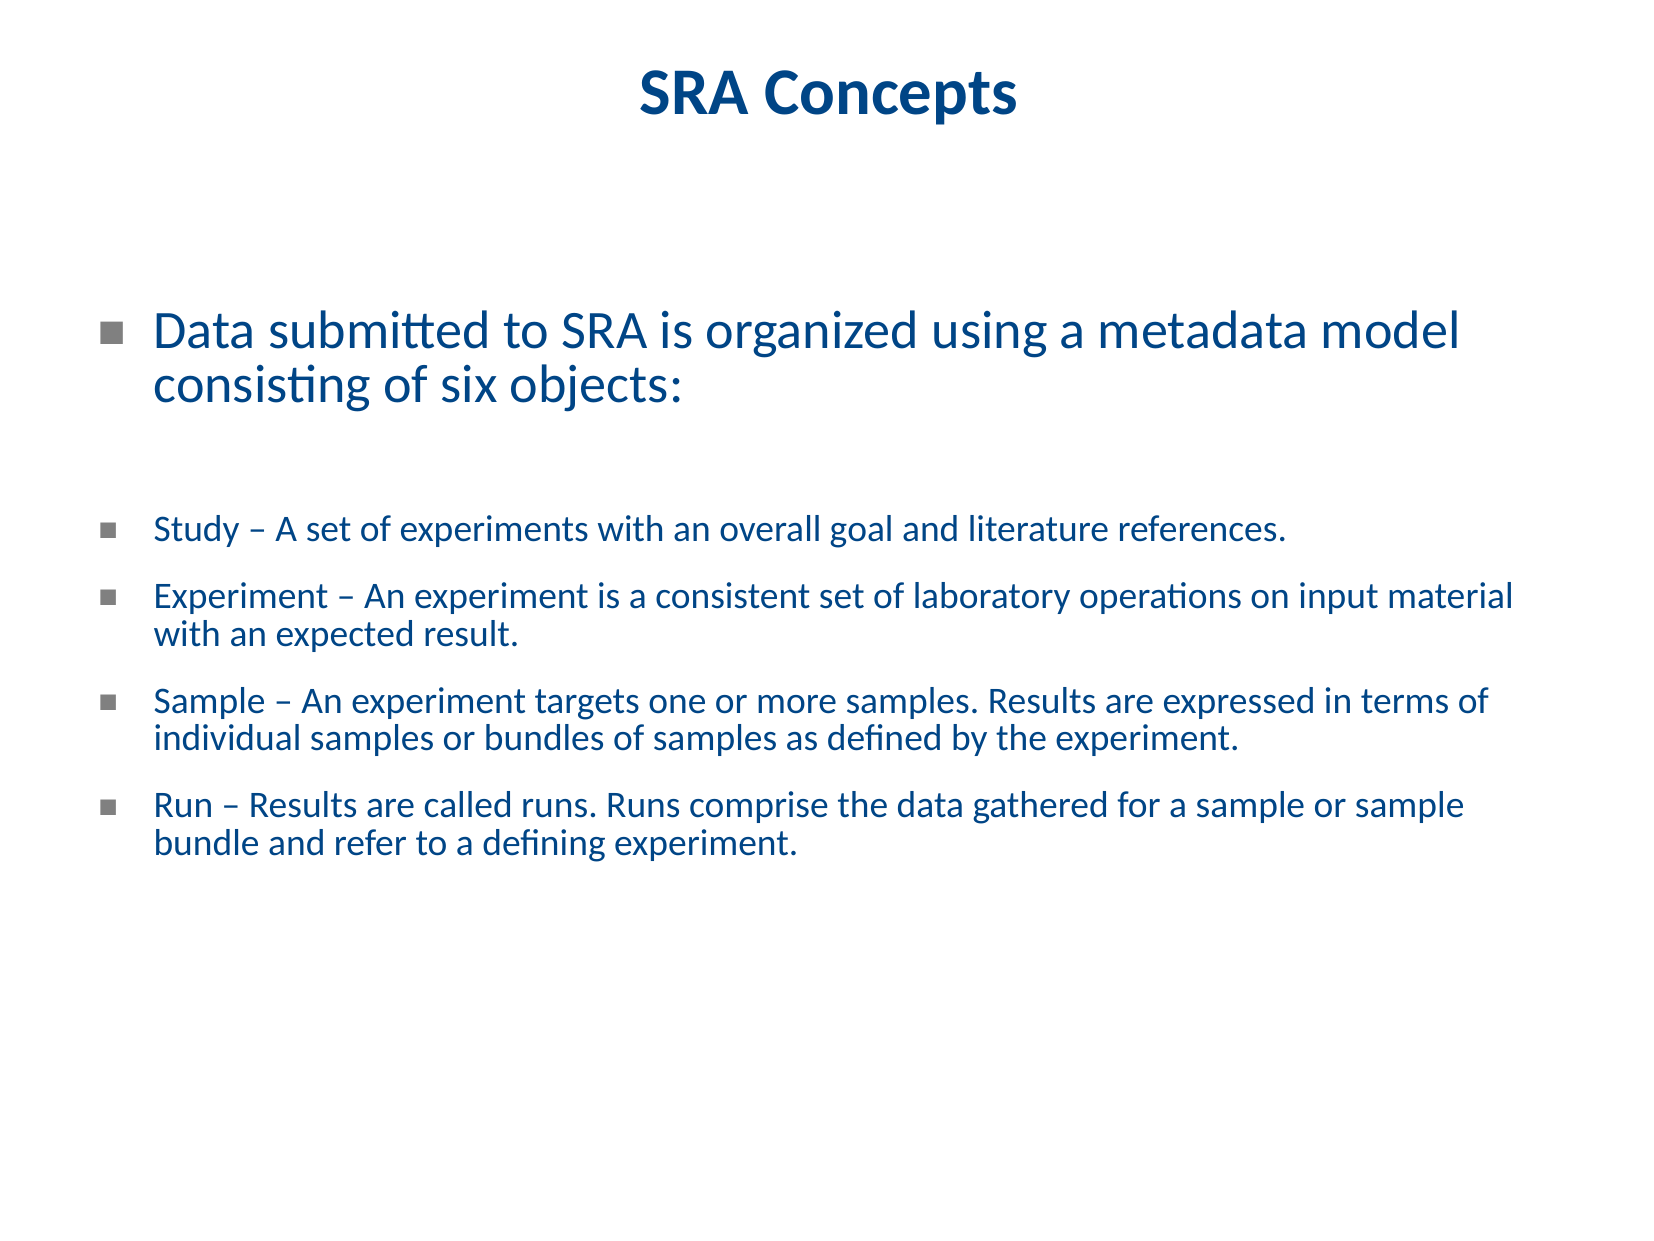

# SRA Concepts
Data submitted to SRA is organized using a metadata model consisting of six objects:
Study – A set of experiments with an overall goal and literature references.
Experiment – An experiment is a consistent set of laboratory operations on input material with an expected result.
Sample – An experiment targets one or more samples. Results are expressed in terms of individual samples or bundles of samples as defined by the experiment.
Run – Results are called runs. Runs comprise the data gathered for a sample or sample bundle and refer to a defining experiment.